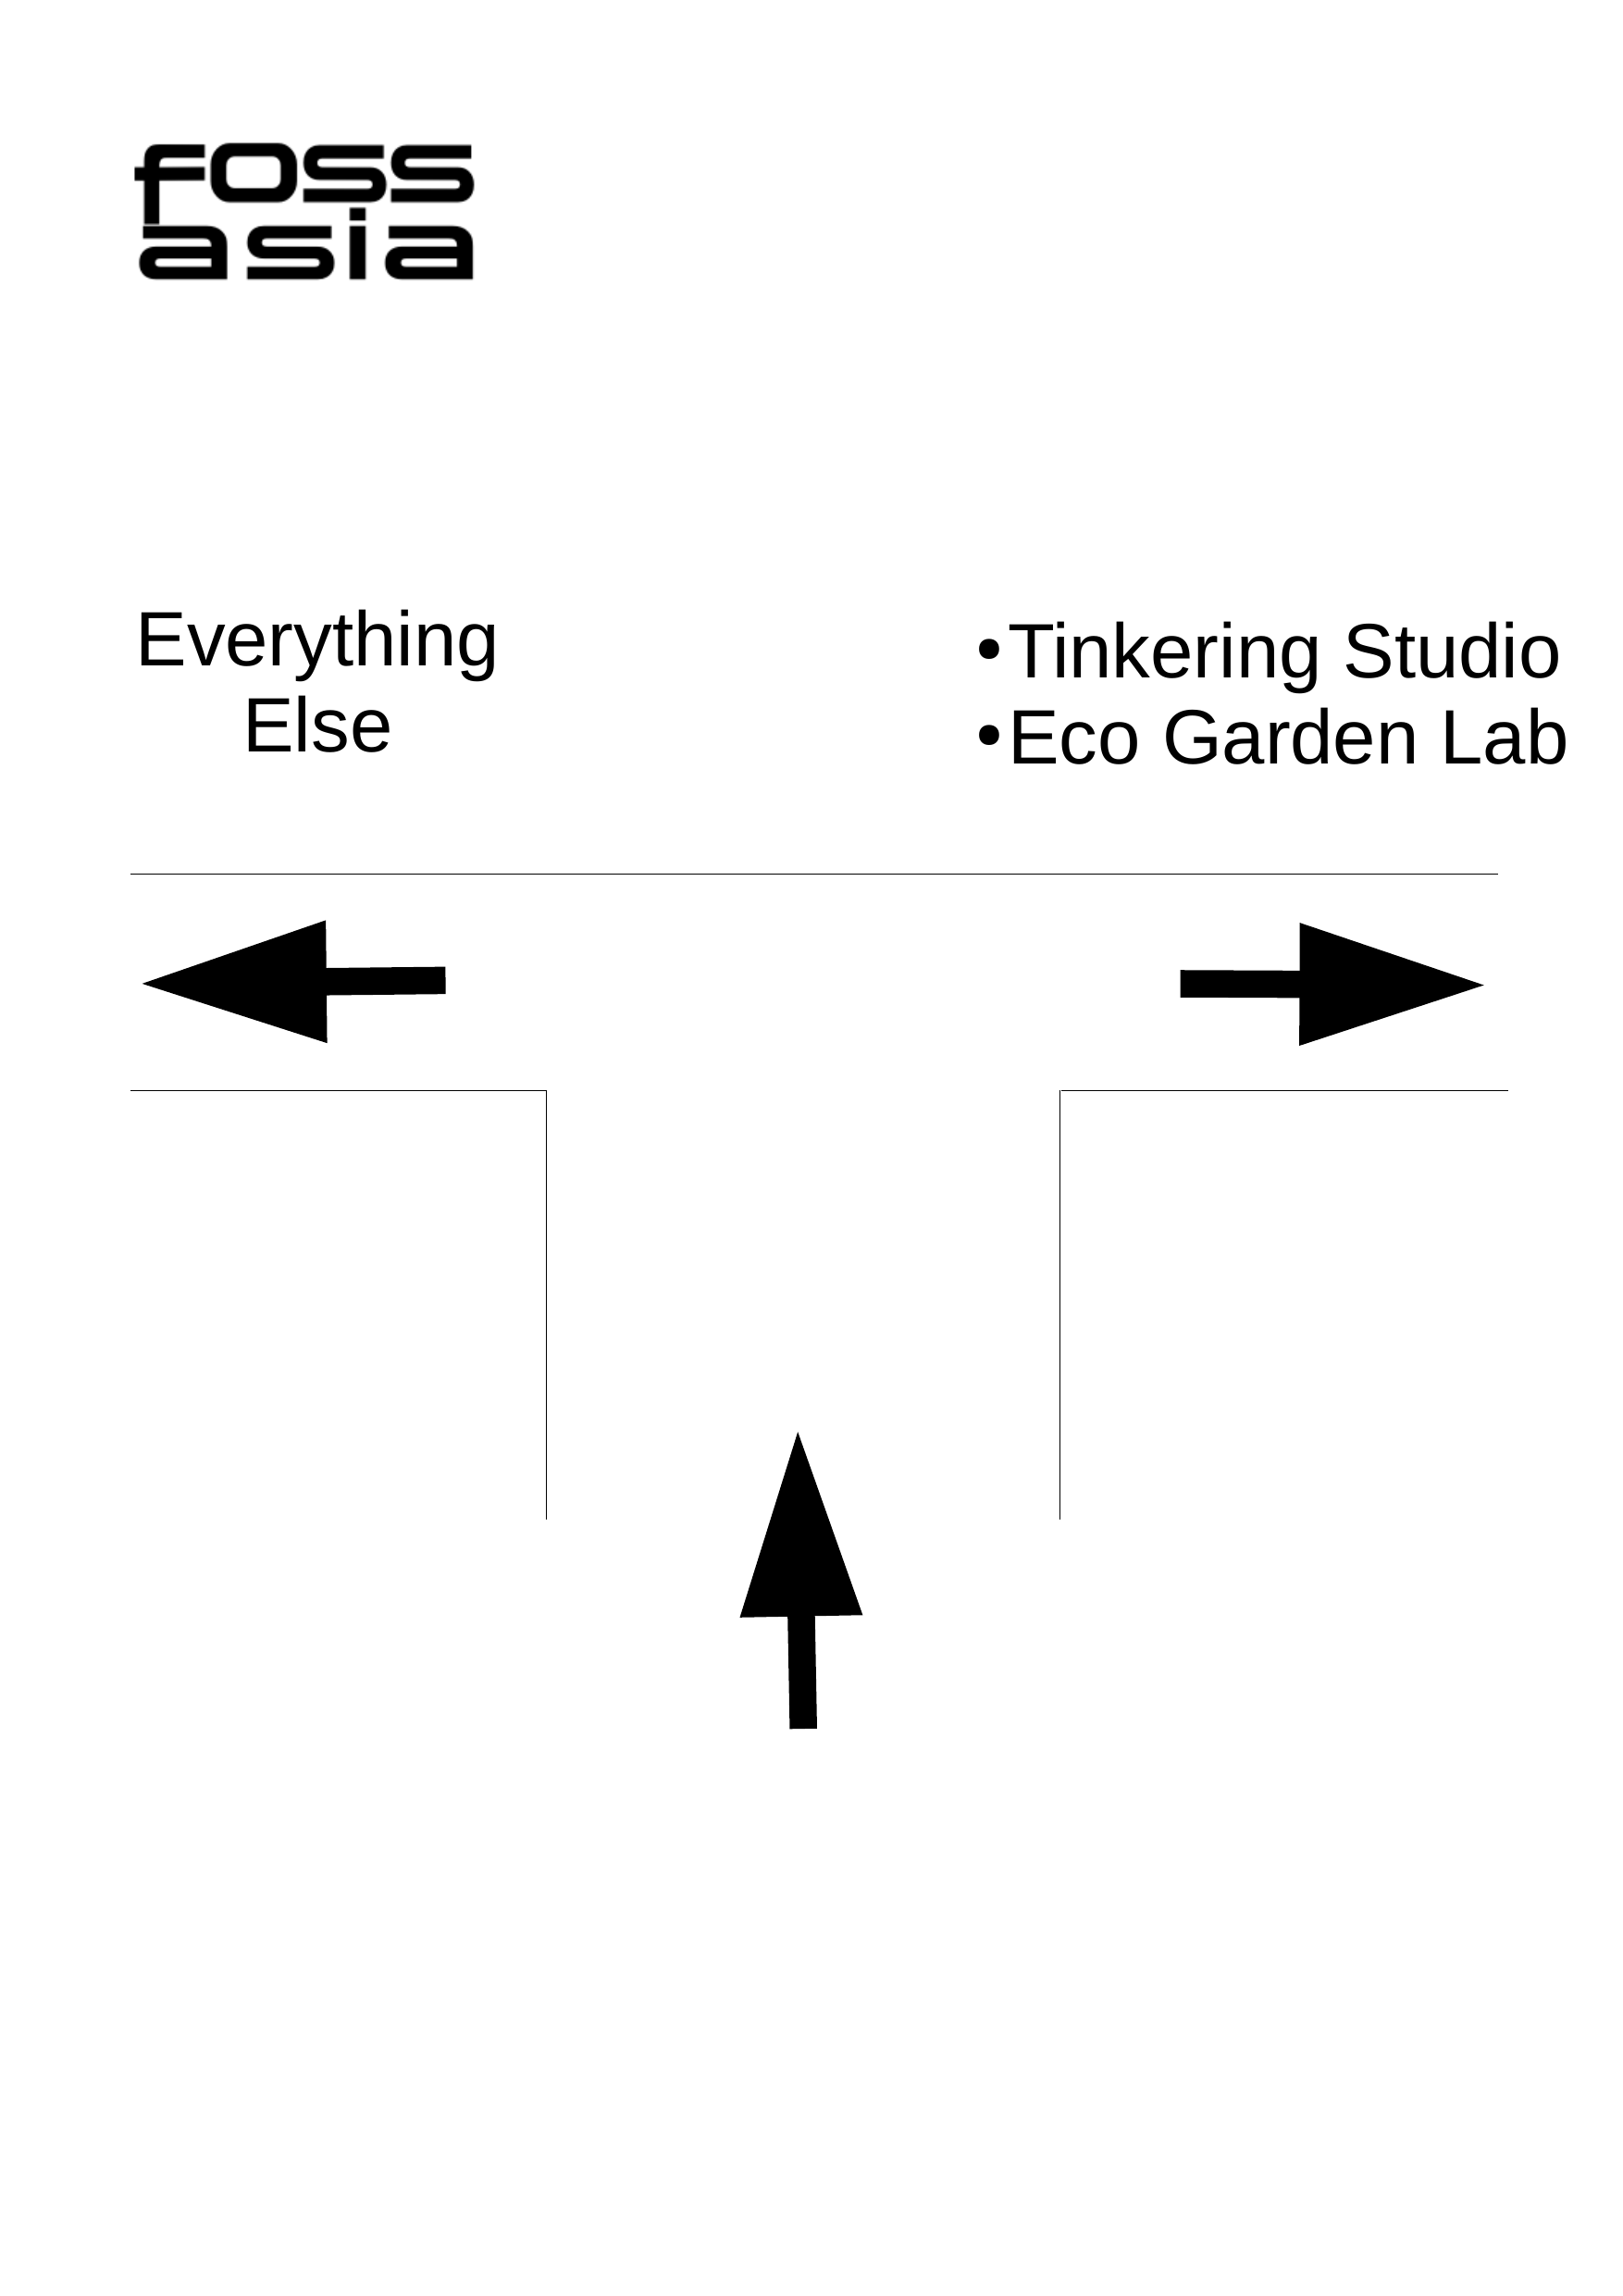

Everything
Else
Tinkering Studio
Eco Garden Lab